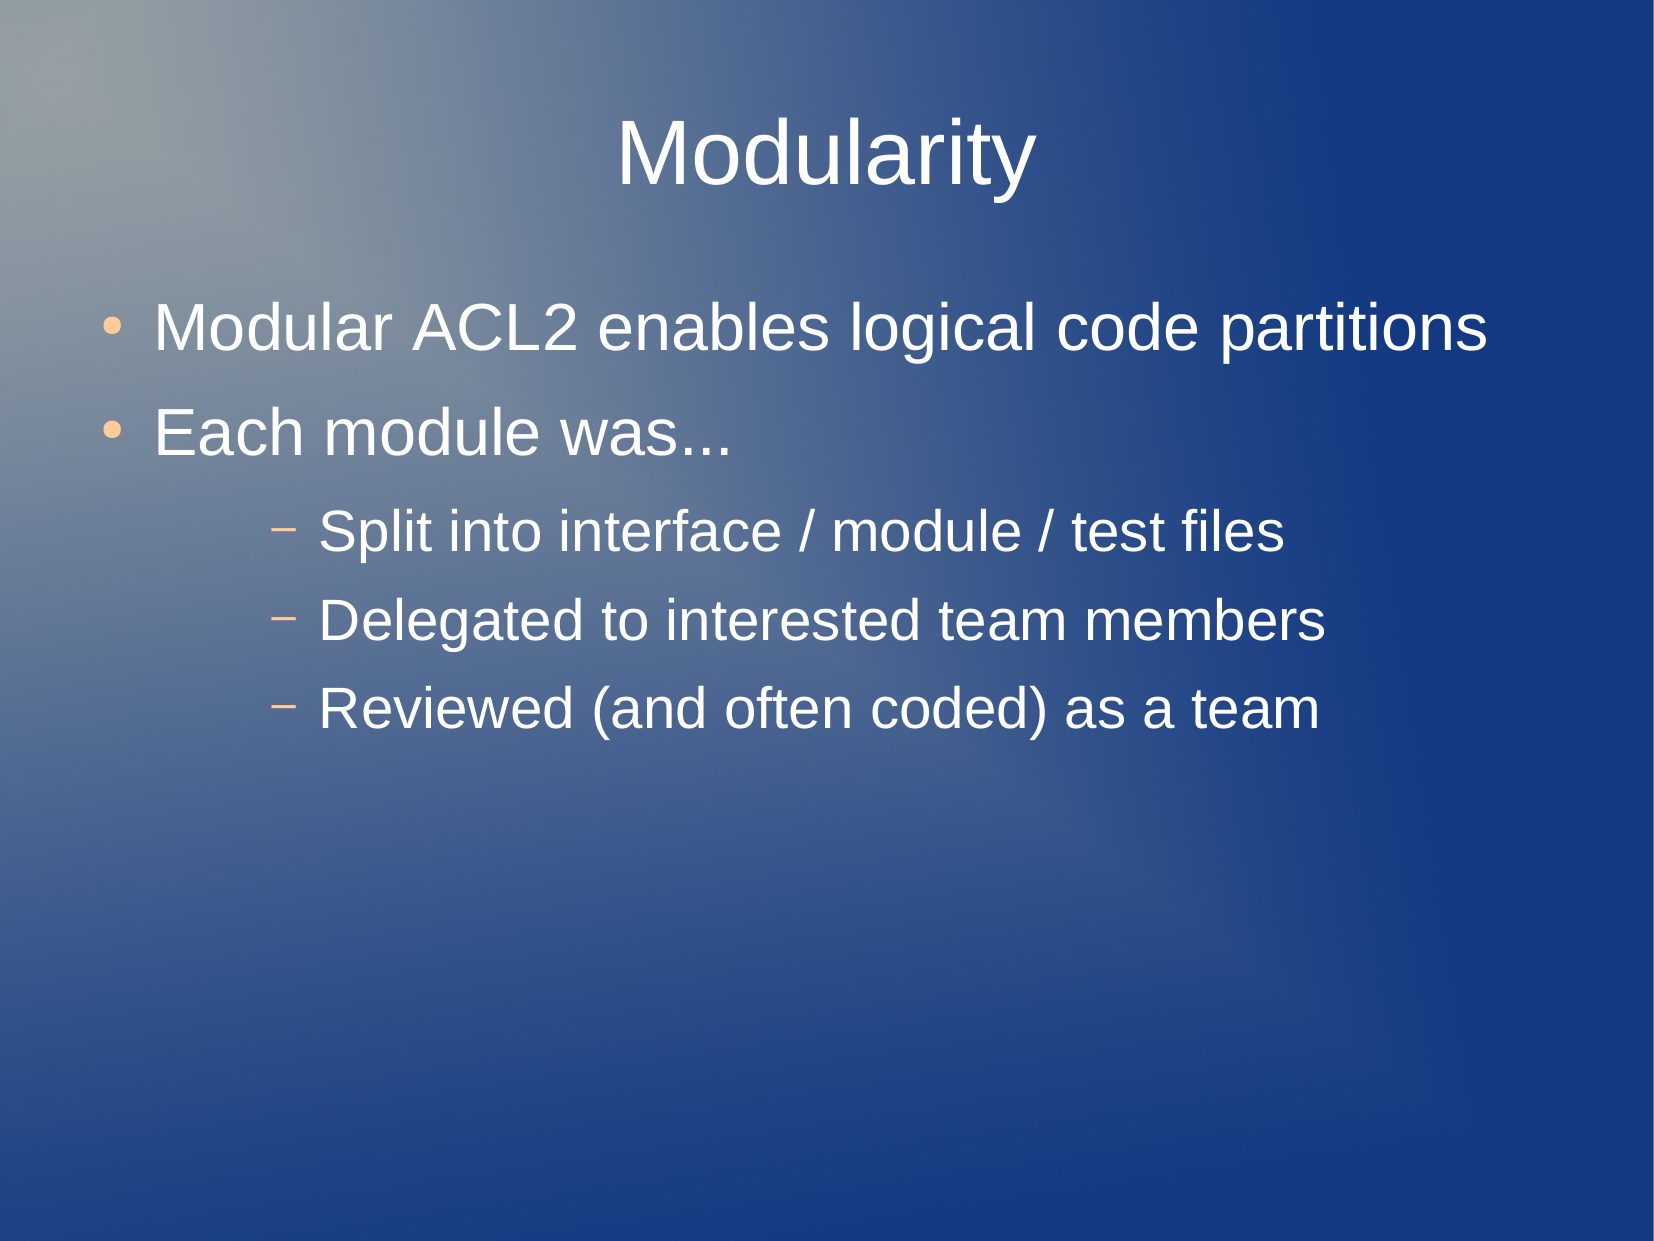

# Modularity
Modular ACL2 enables logical code partitions
Each module was...
Split into interface / module / test files
Delegated to interested team members
Reviewed (and often coded) as a team